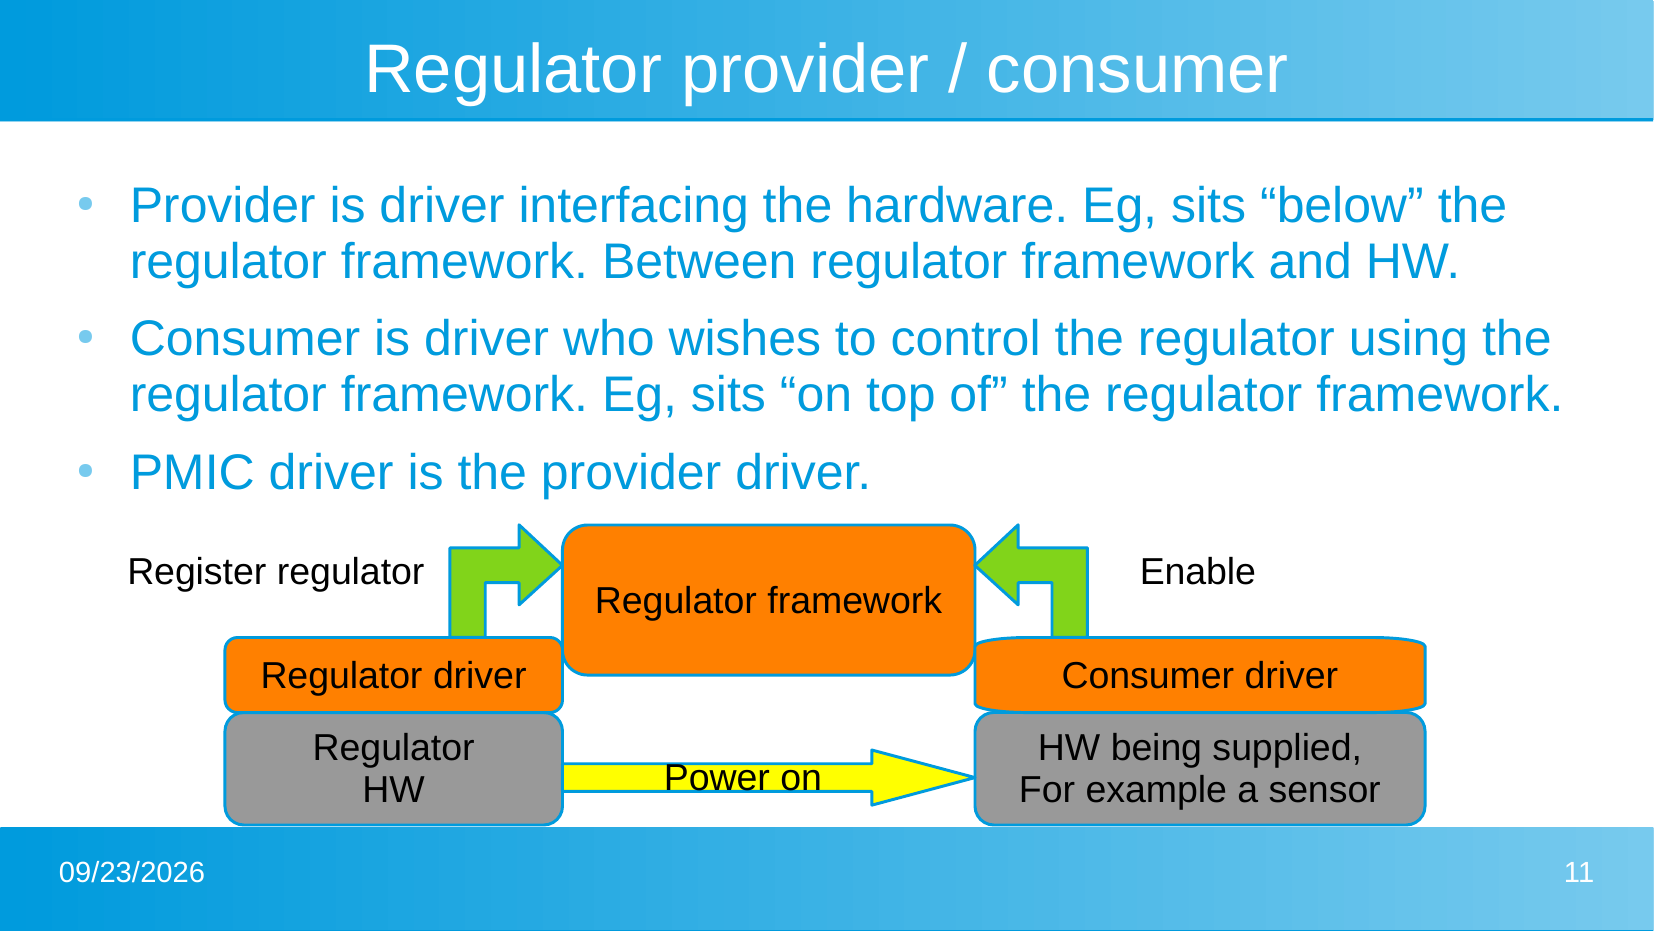

# Regulator provider / consumer
Provider is driver interfacing the hardware. Eg, sits “below” the regulator framework. Between regulator framework and HW.
Consumer is driver who wishes to control the regulator using the regulator framework. Eg, sits “on top of” the regulator framework.
PMIC driver is the provider driver.
Regulator framework
Register regulator
Enable
Regulator driver
Consumer driver
Regulator
HW
HW being supplied,
For example a sensor
Power on
11